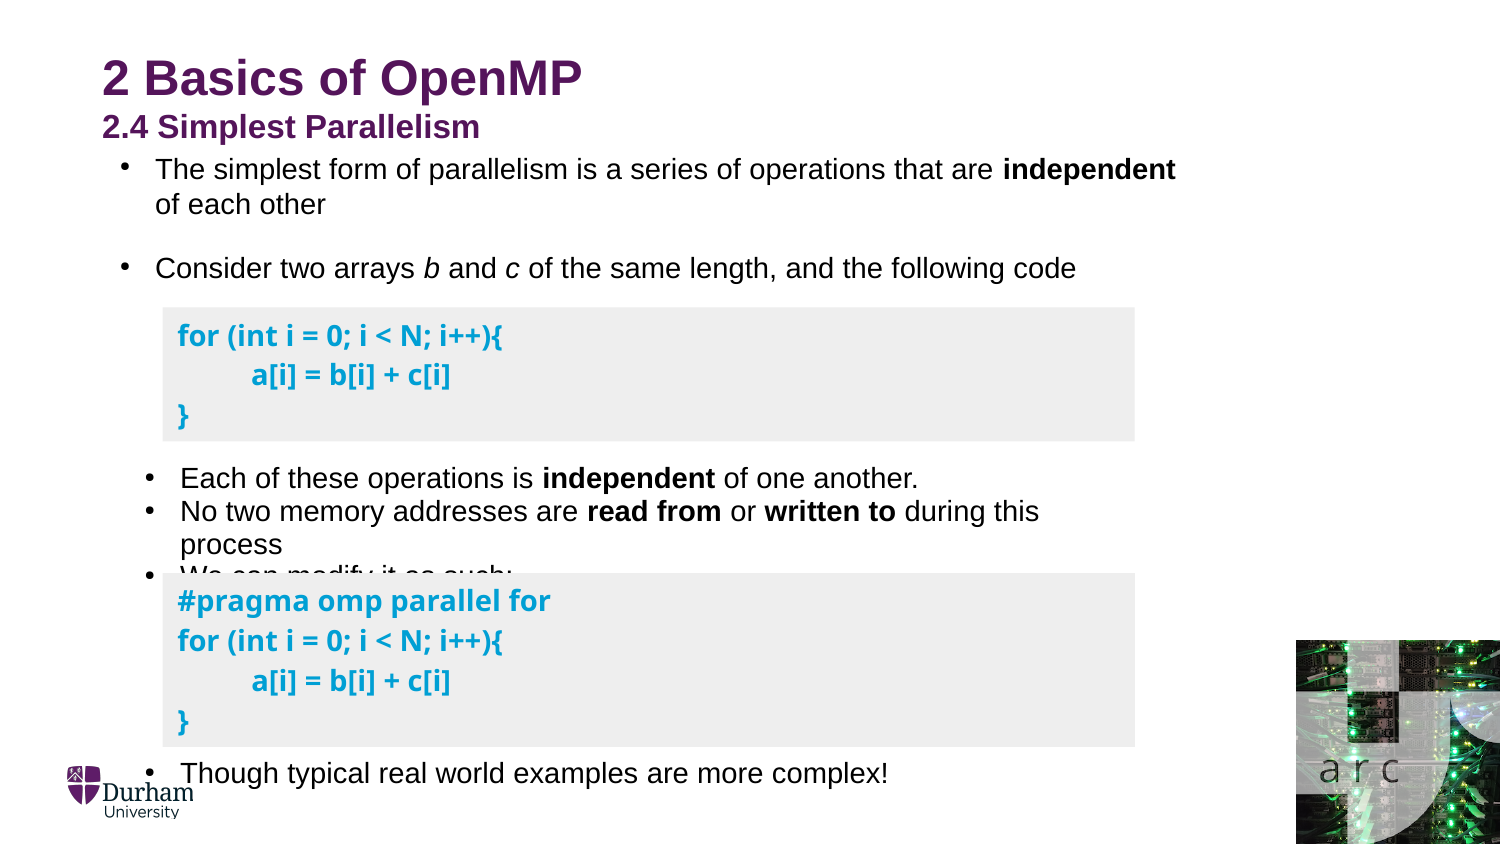

# 2 Basics of OpenMP 2.4 Simplest Parallelism
The simplest form of parallelism is a series of operations that are independent of each other
Consider two arrays b and c of the same length, and the following code
for (int i = 0; i < N; i++){
	a[i] = b[i] + c[i]
}
Each of these operations is independent of one another.
No two memory addresses are read from or written to during this process
We can modify it as such:
Though typical real world examples are more complex!
#pragma omp parallel for
for (int i = 0; i < N; i++){
	a[i] = b[i] + c[i]
}